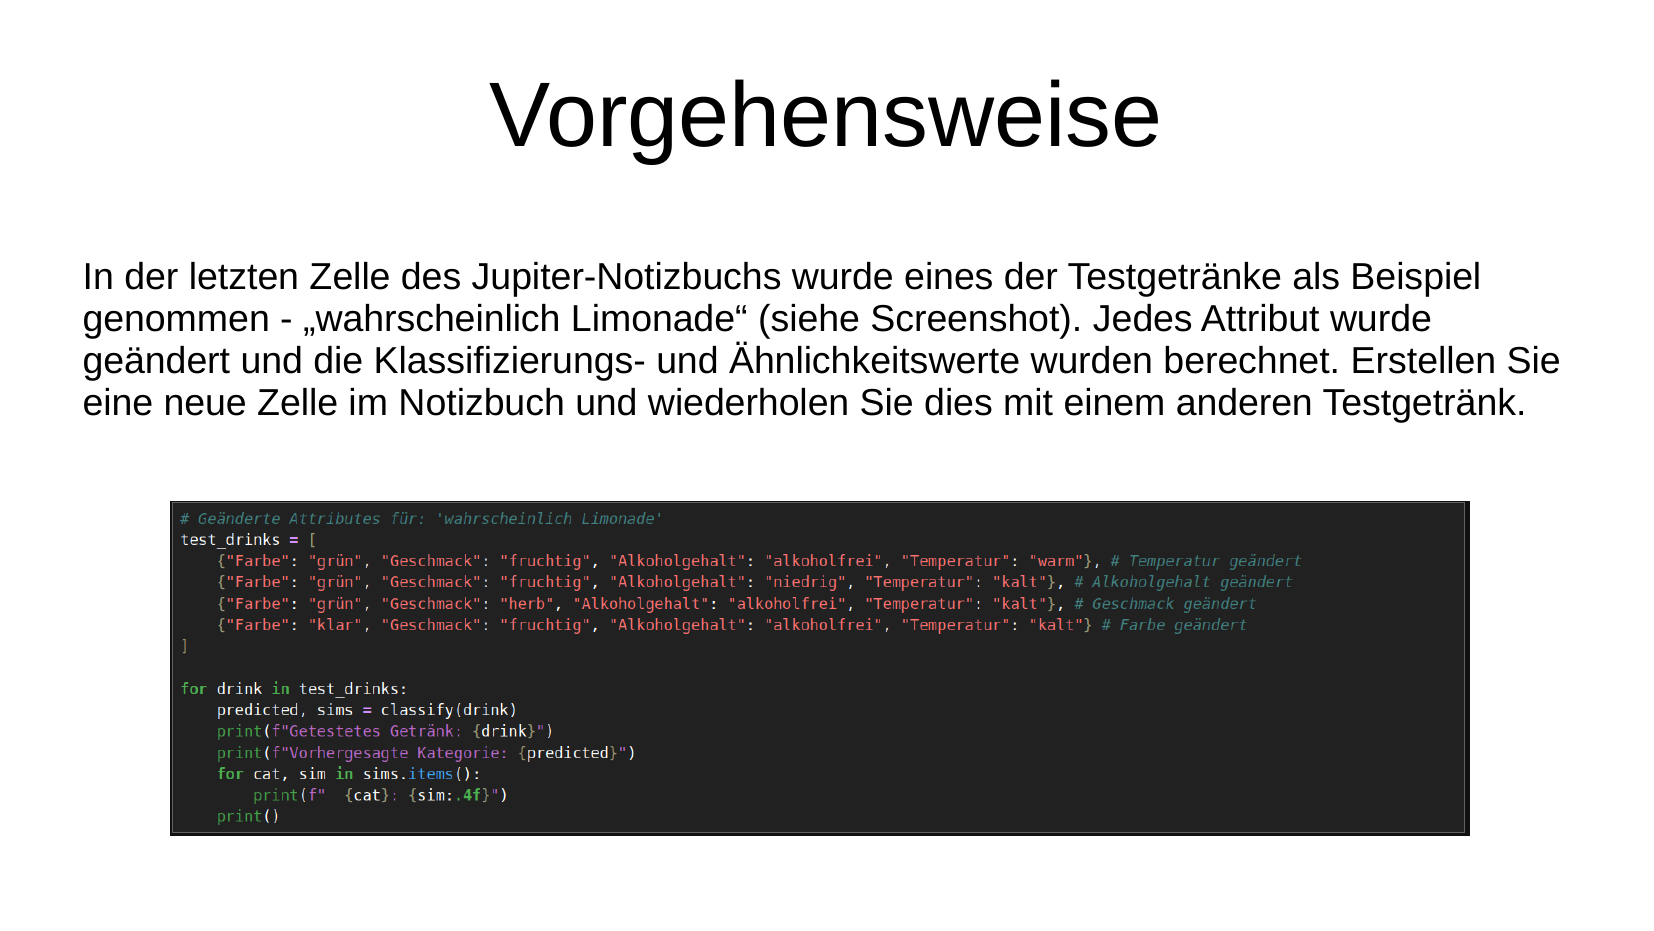

# Vorgehensweise
In der letzten Zelle des Jupiter-Notizbuchs wurde eines der Testgetränke als Beispiel genommen - „wahrscheinlich Limonade“ (siehe Screenshot). Jedes Attribut wurde geändert und die Klassifizierungs- und Ähnlichkeitswerte wurden berechnet. Erstellen Sie eine neue Zelle im Notizbuch und wiederholen Sie dies mit einem anderen Testgetränk.